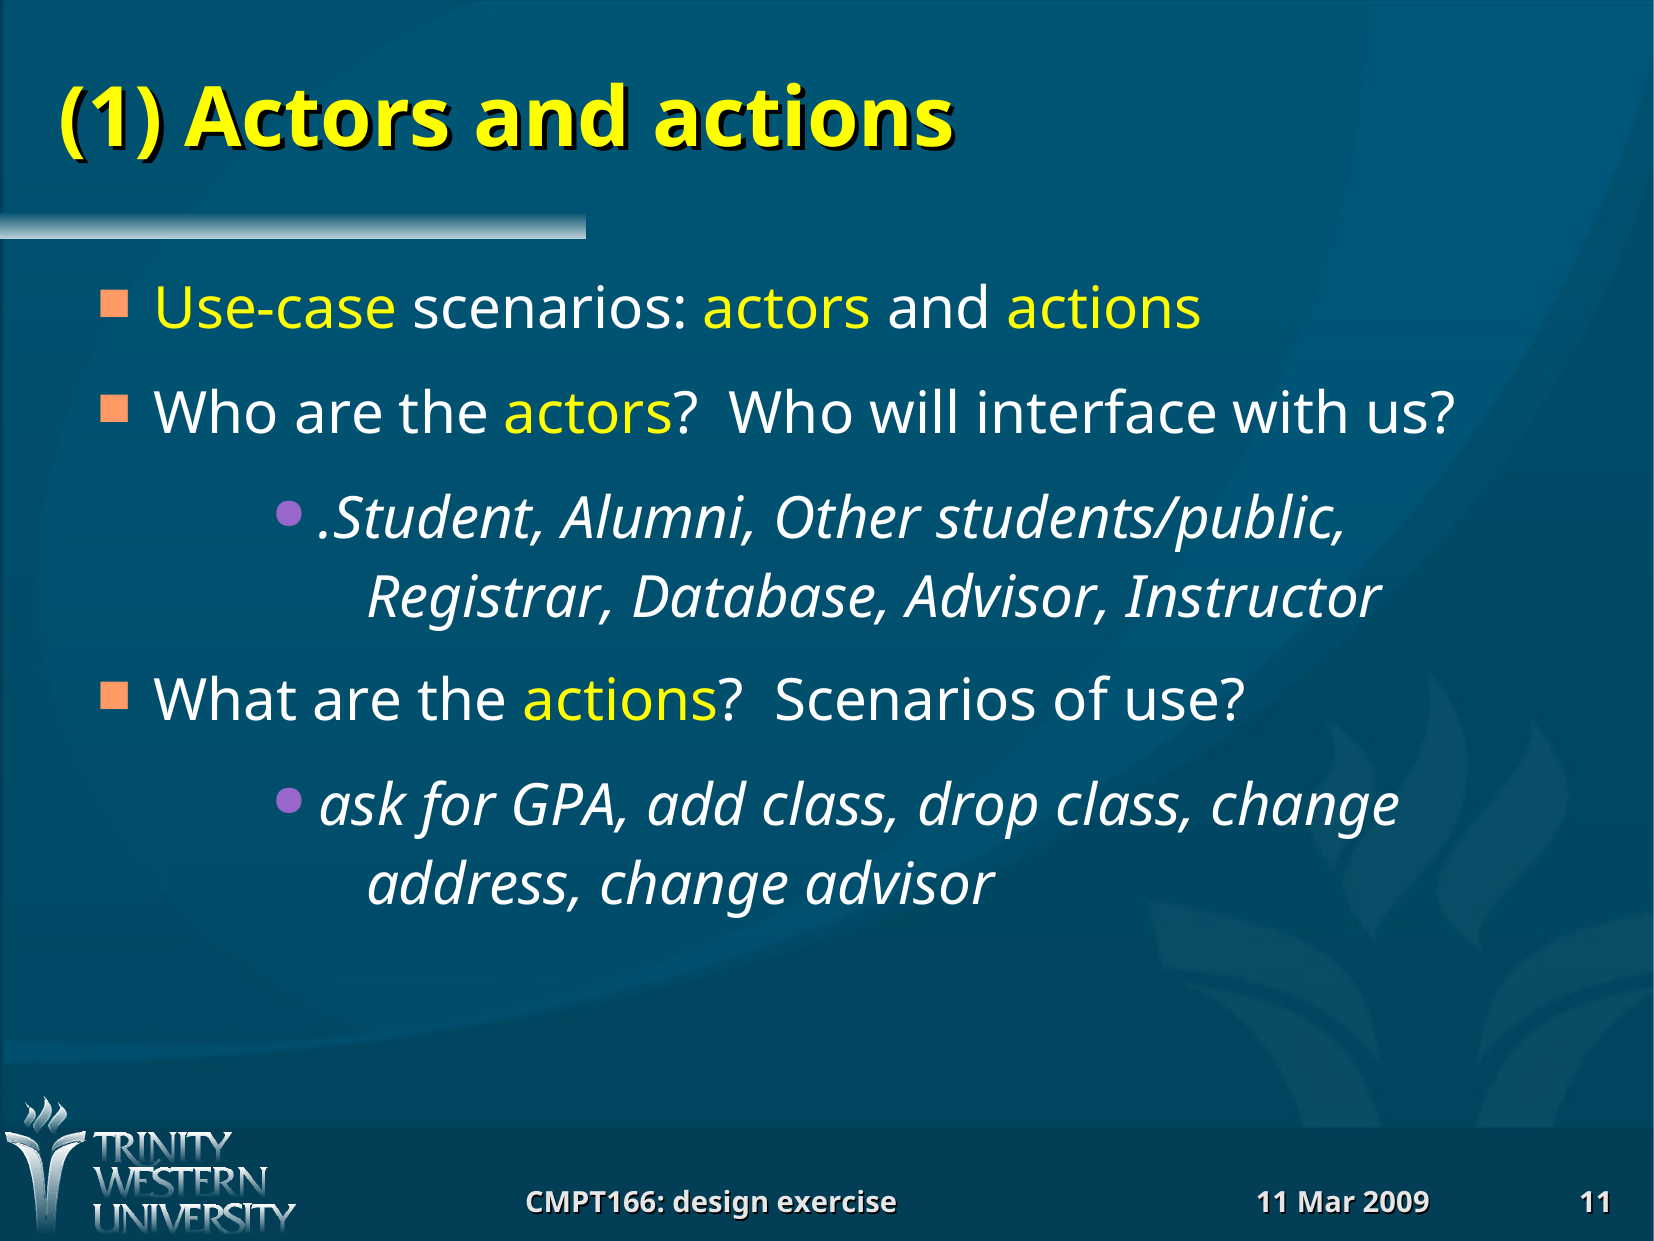

# (1) Actors and actions
Use-case scenarios: actors and actions
Who are the actors? Who will interface with us?
.Student, Alumni, Other students/public, Registrar, Database, Advisor, Instructor
What are the actions? Scenarios of use?
ask for GPA, add class, drop class, change address, change advisor
CMPT166: design exercise
11 Mar 2009
11